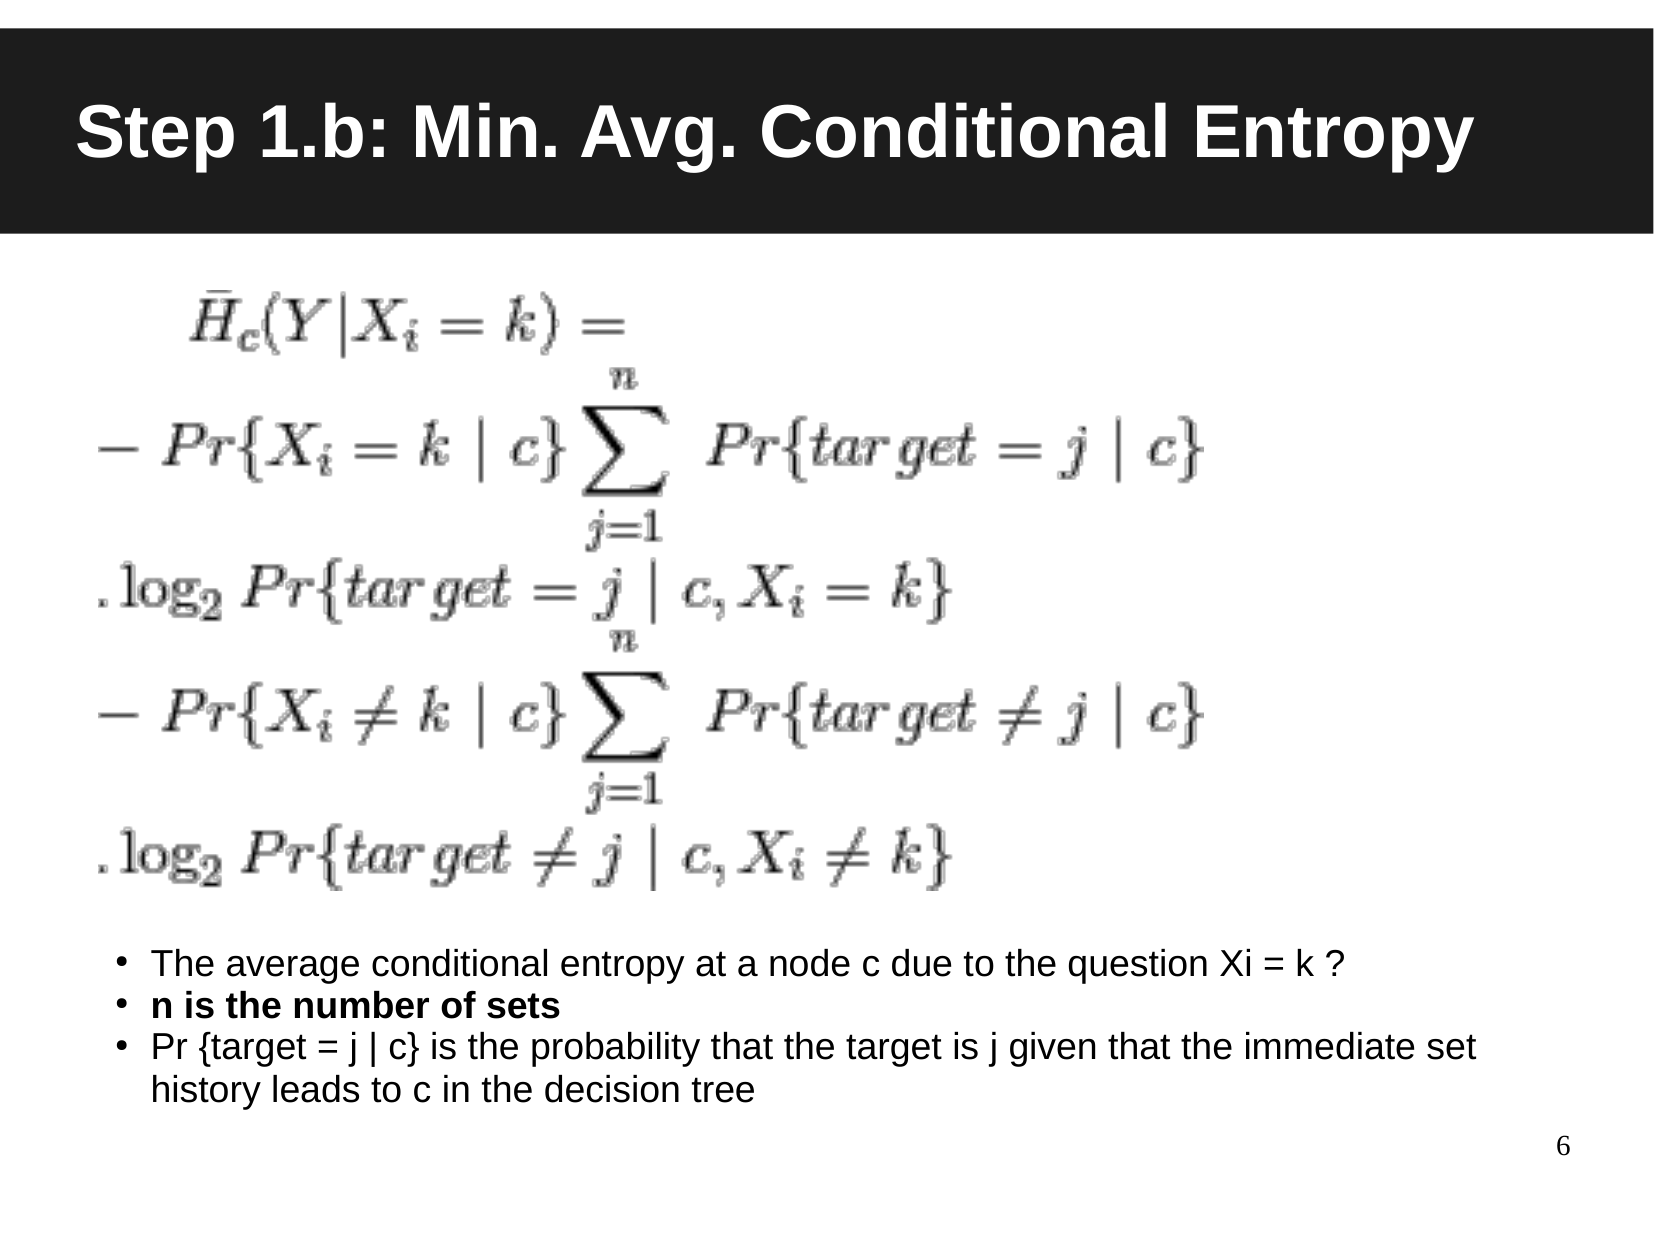

# Step 1.b: Min. Avg. Conditional Entropy
The average conditional entropy at a node c due to the question Xi = k ?
n is the number of sets
Pr {target = j | c} is the probability that the target is j given that the immediate set history leads to c in the decision tree
6